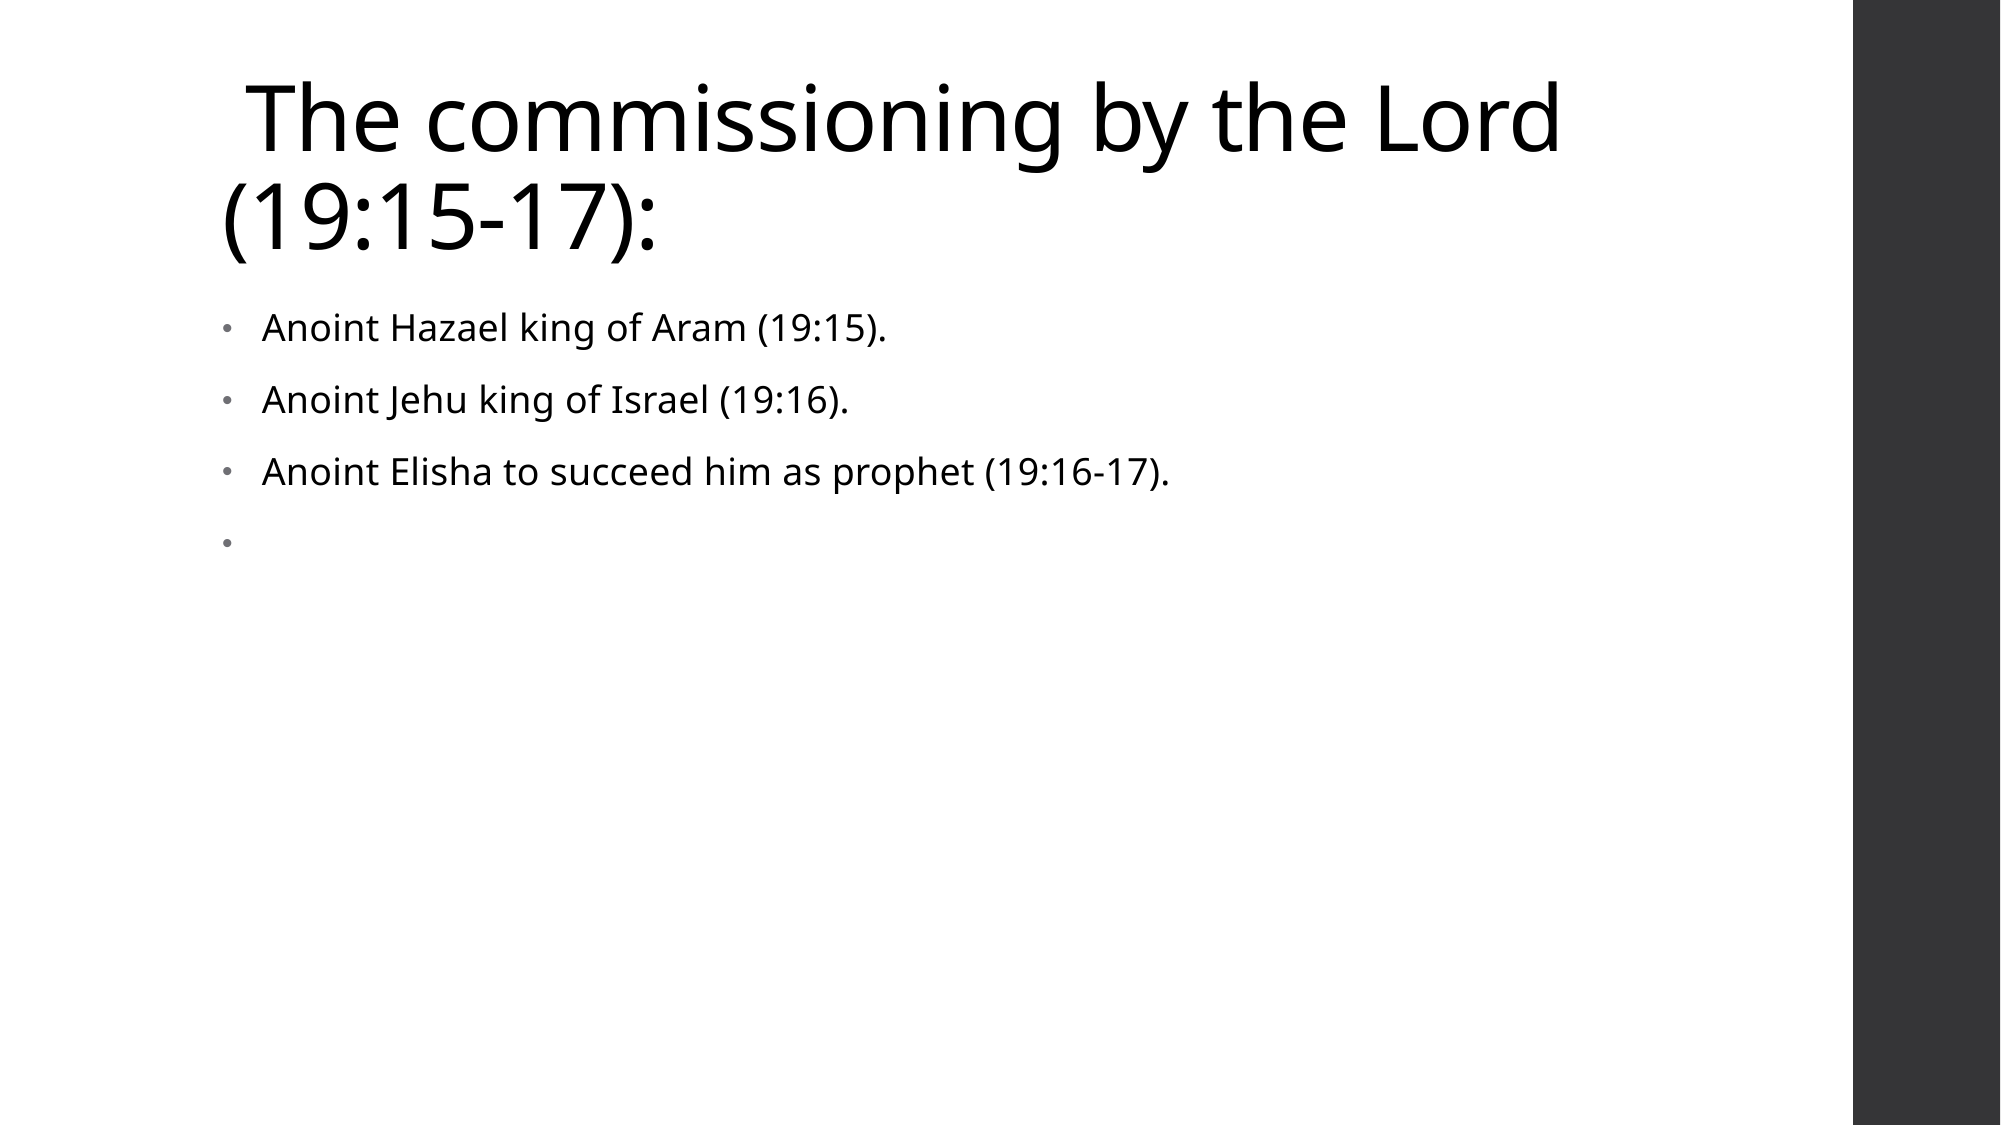

# The commissioning by the Lord (19:15-17):
 Anoint Hazael king of Aram (19:15).
 Anoint Jehu king of Israel (19:16).
 Anoint Elisha to succeed him as prophet (19:16-17).